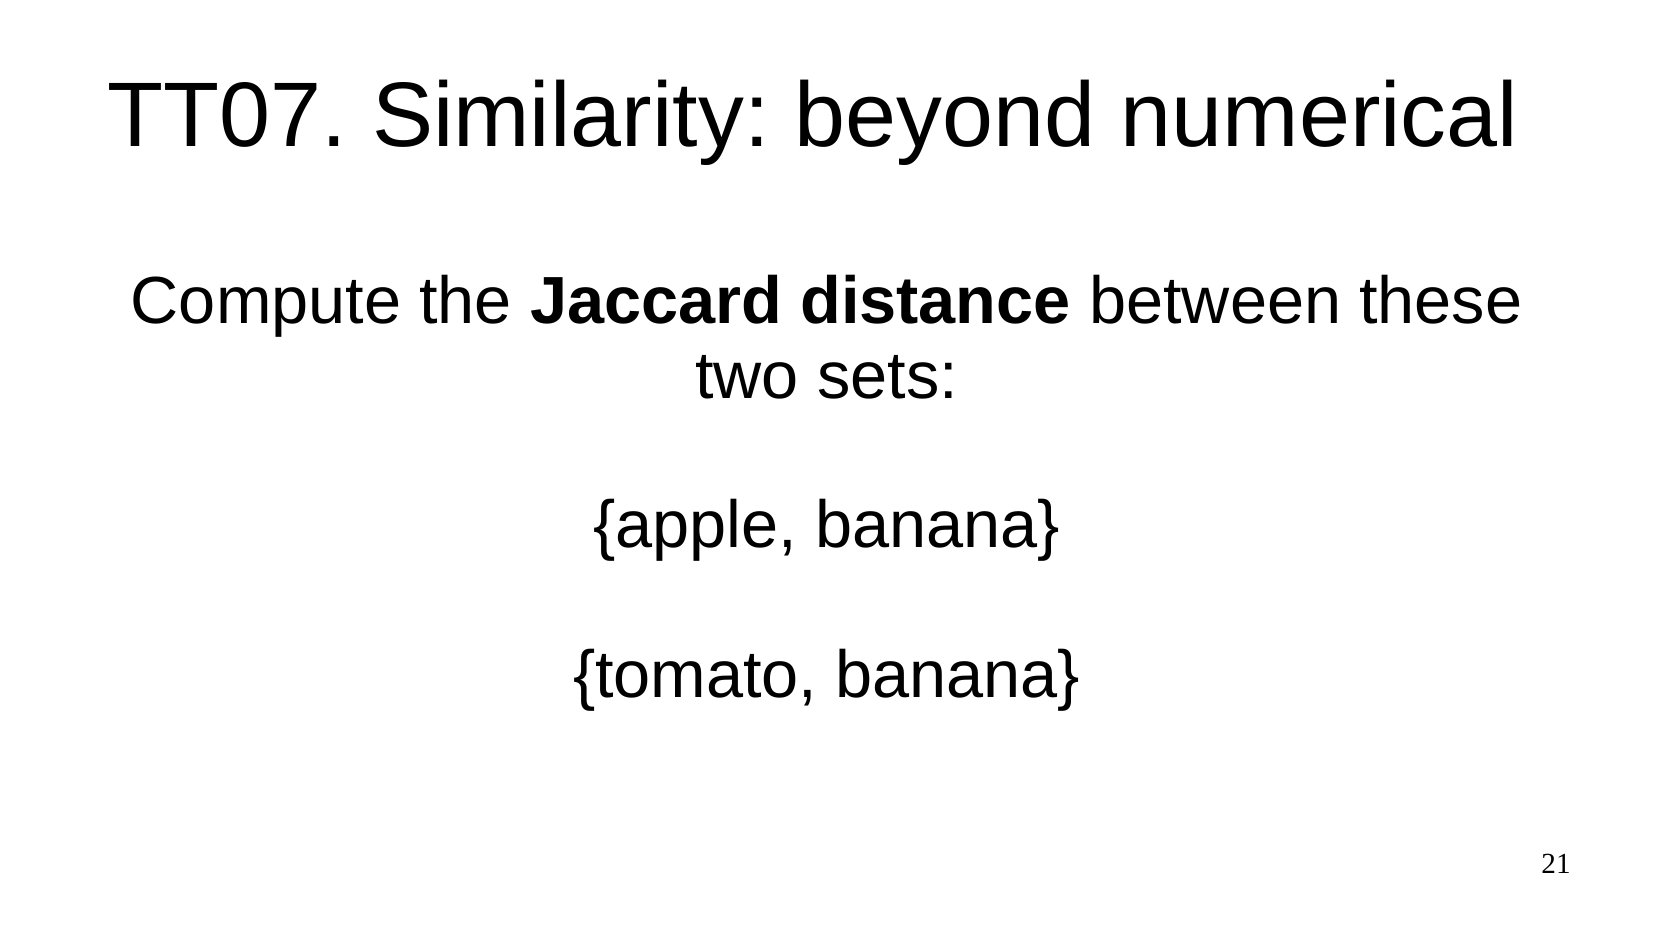

TT07. Similarity: beyond numerical
# Compute the Jaccard distance between these two sets:
{apple, banana}
{tomato, banana}
21